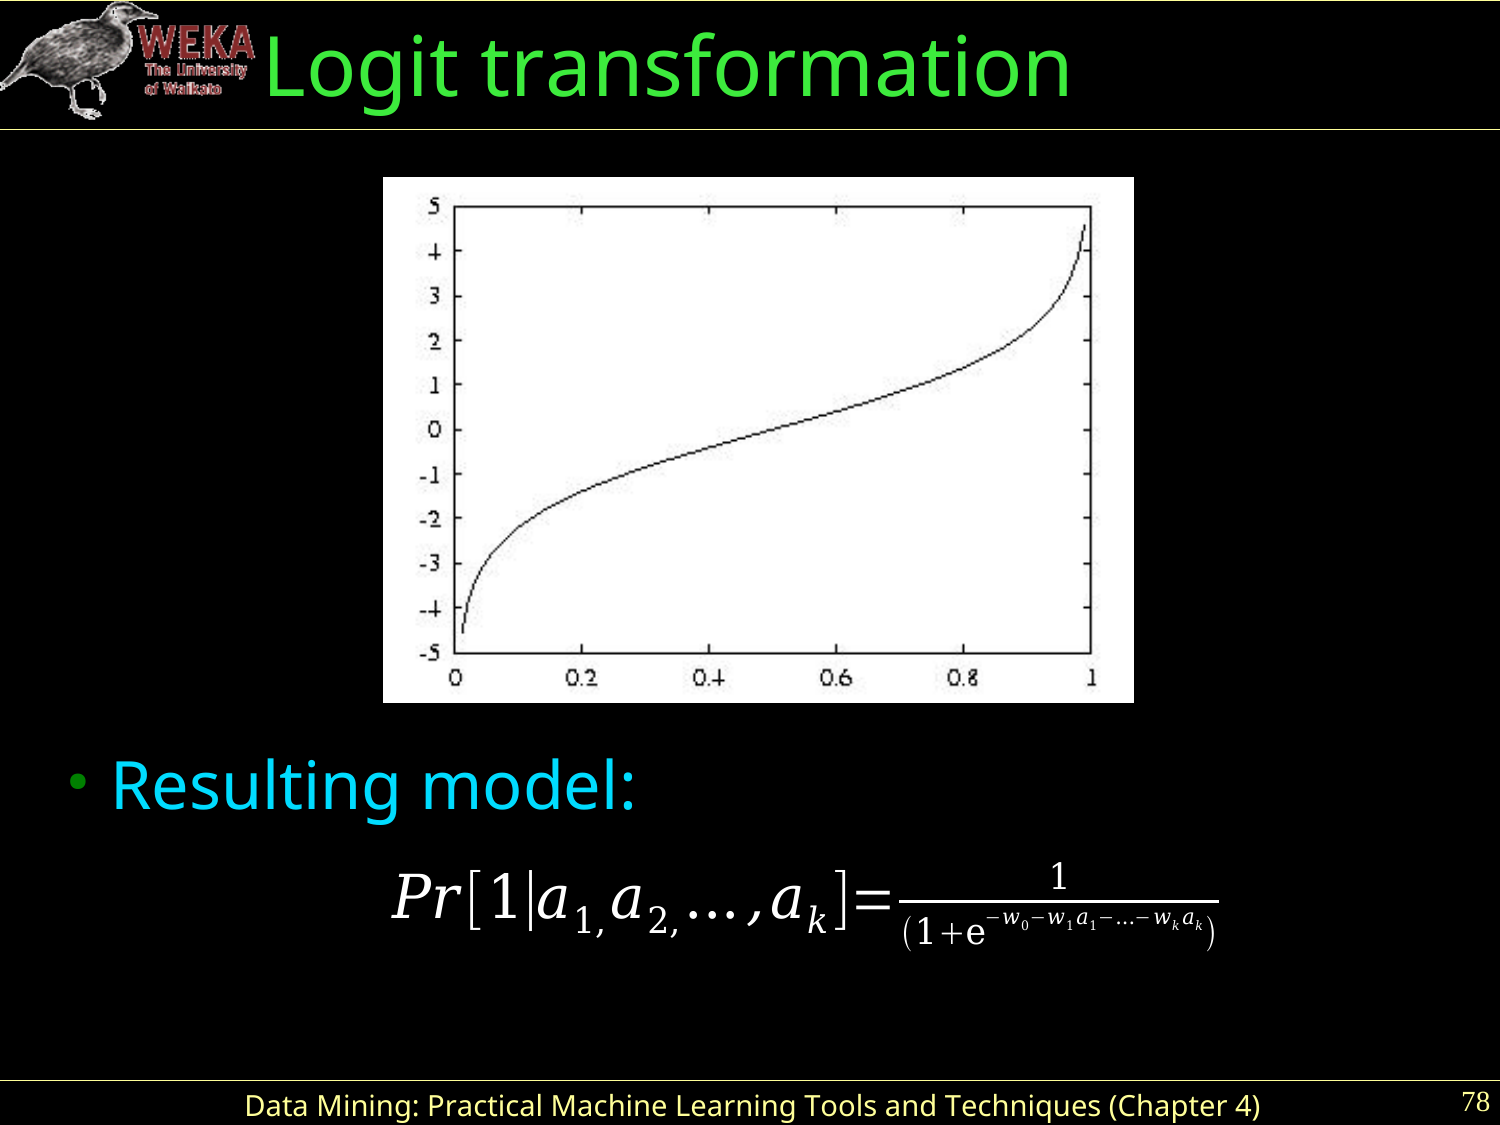

# Logit transformation
Resulting model:
Data Mining: Practical Machine Learning Tools and Techniques (Chapter 4)
78